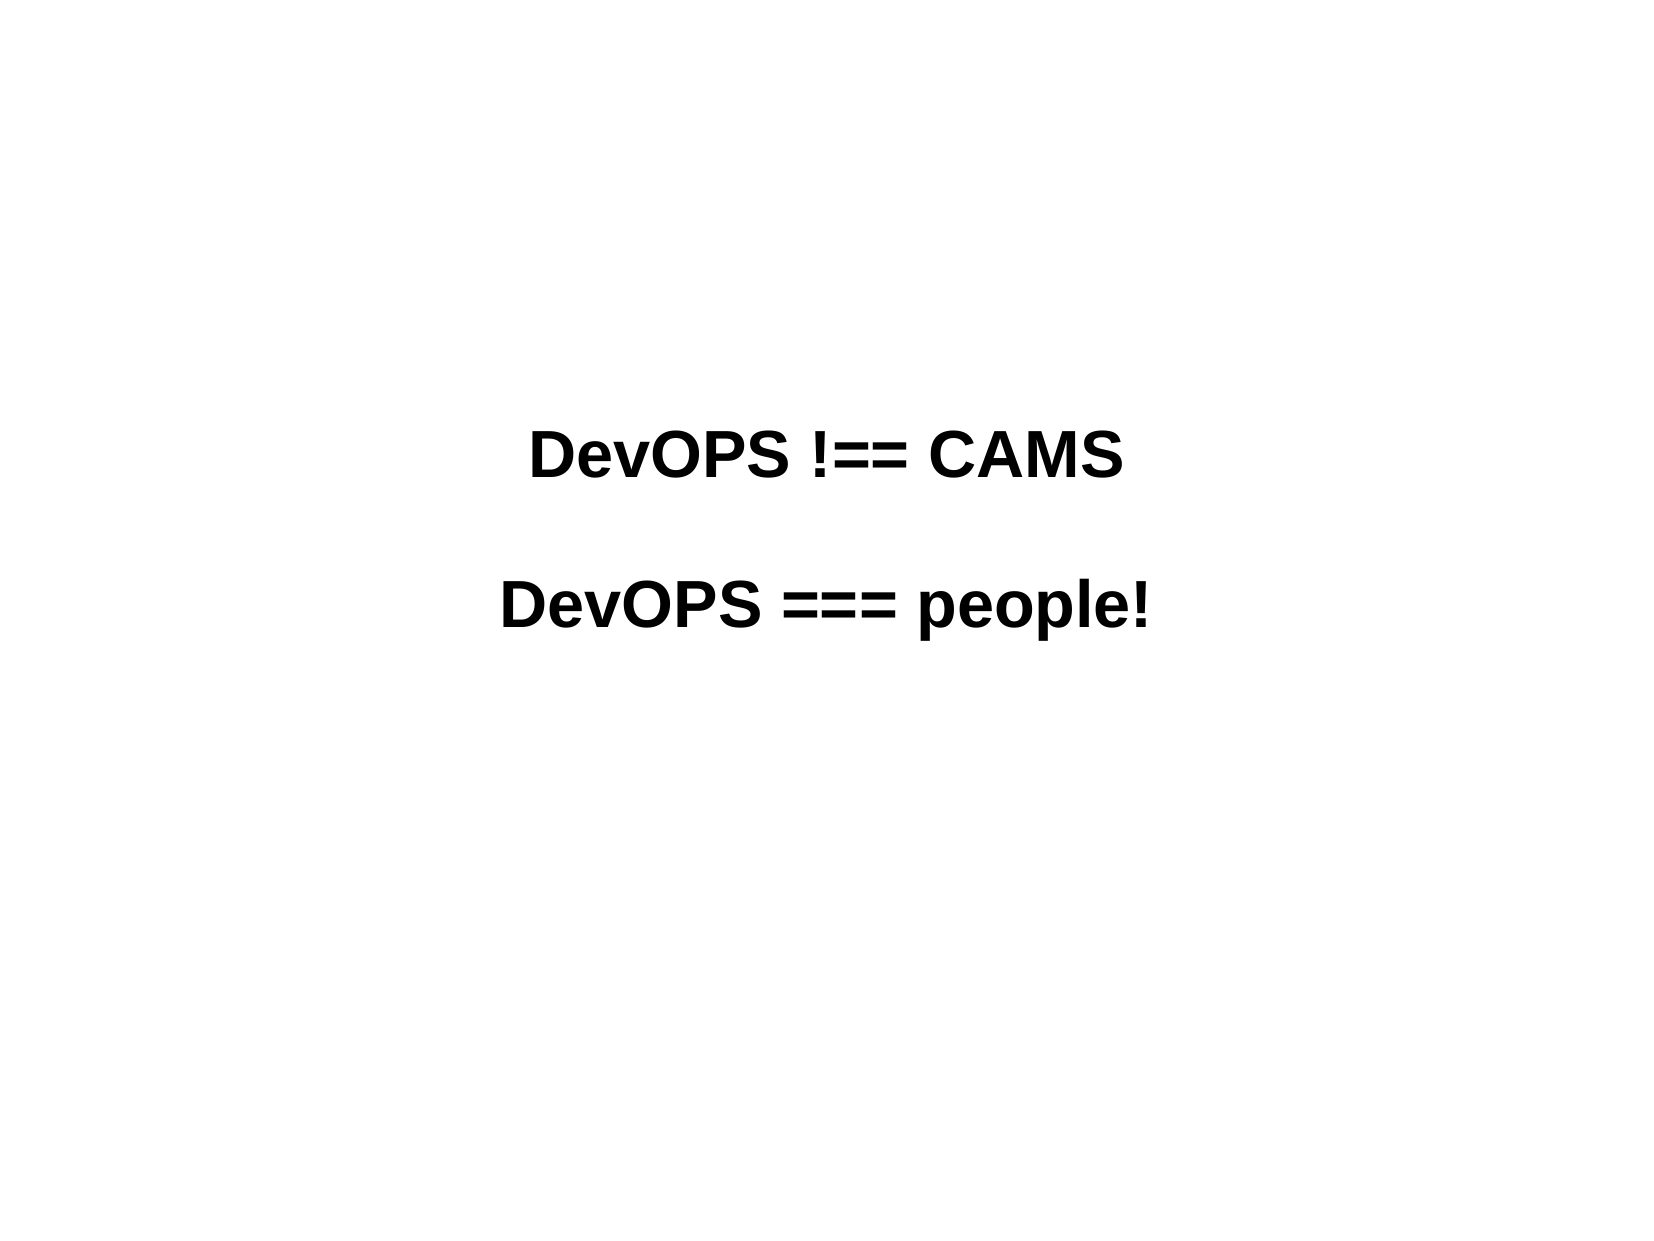

# DevOPS !== CAMS
DevOPS === people!